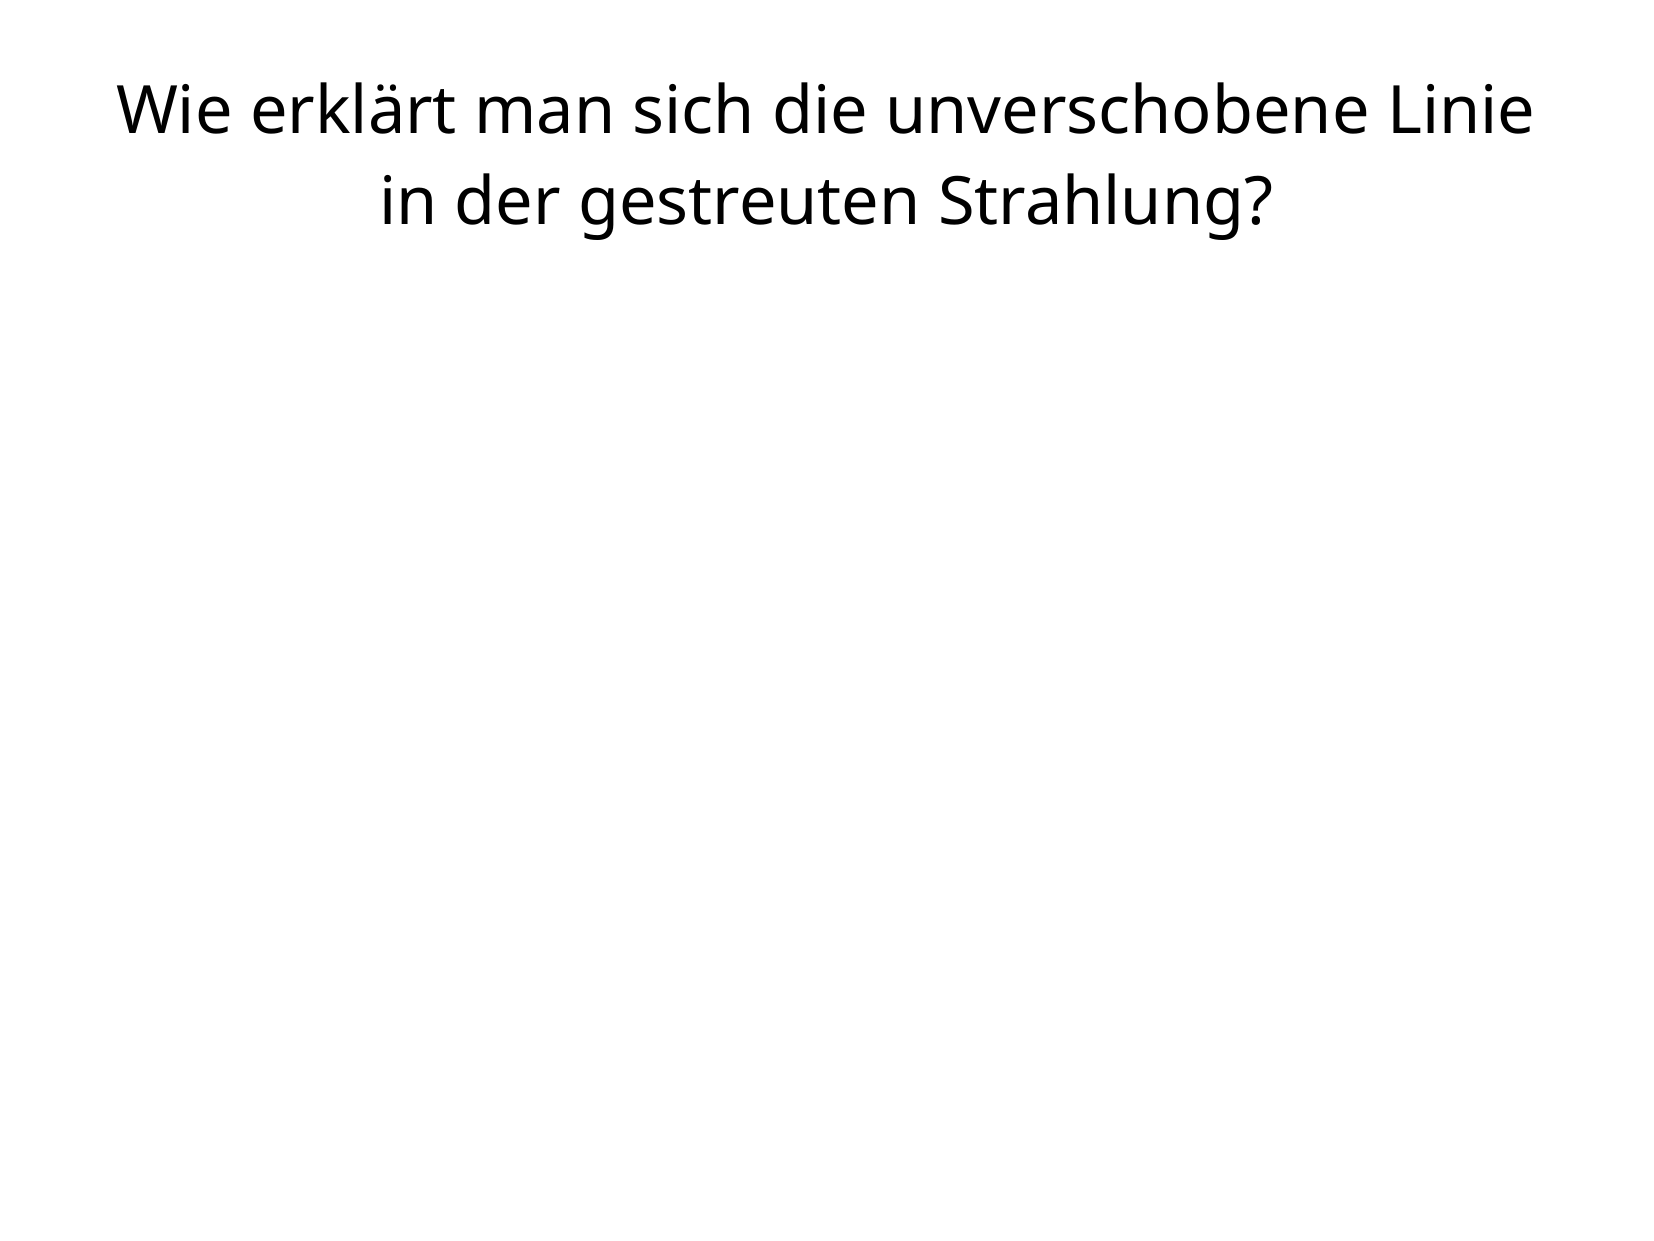

# Wie erklärt man sich die unverschobene Linie in der gestreuten Strahlung?